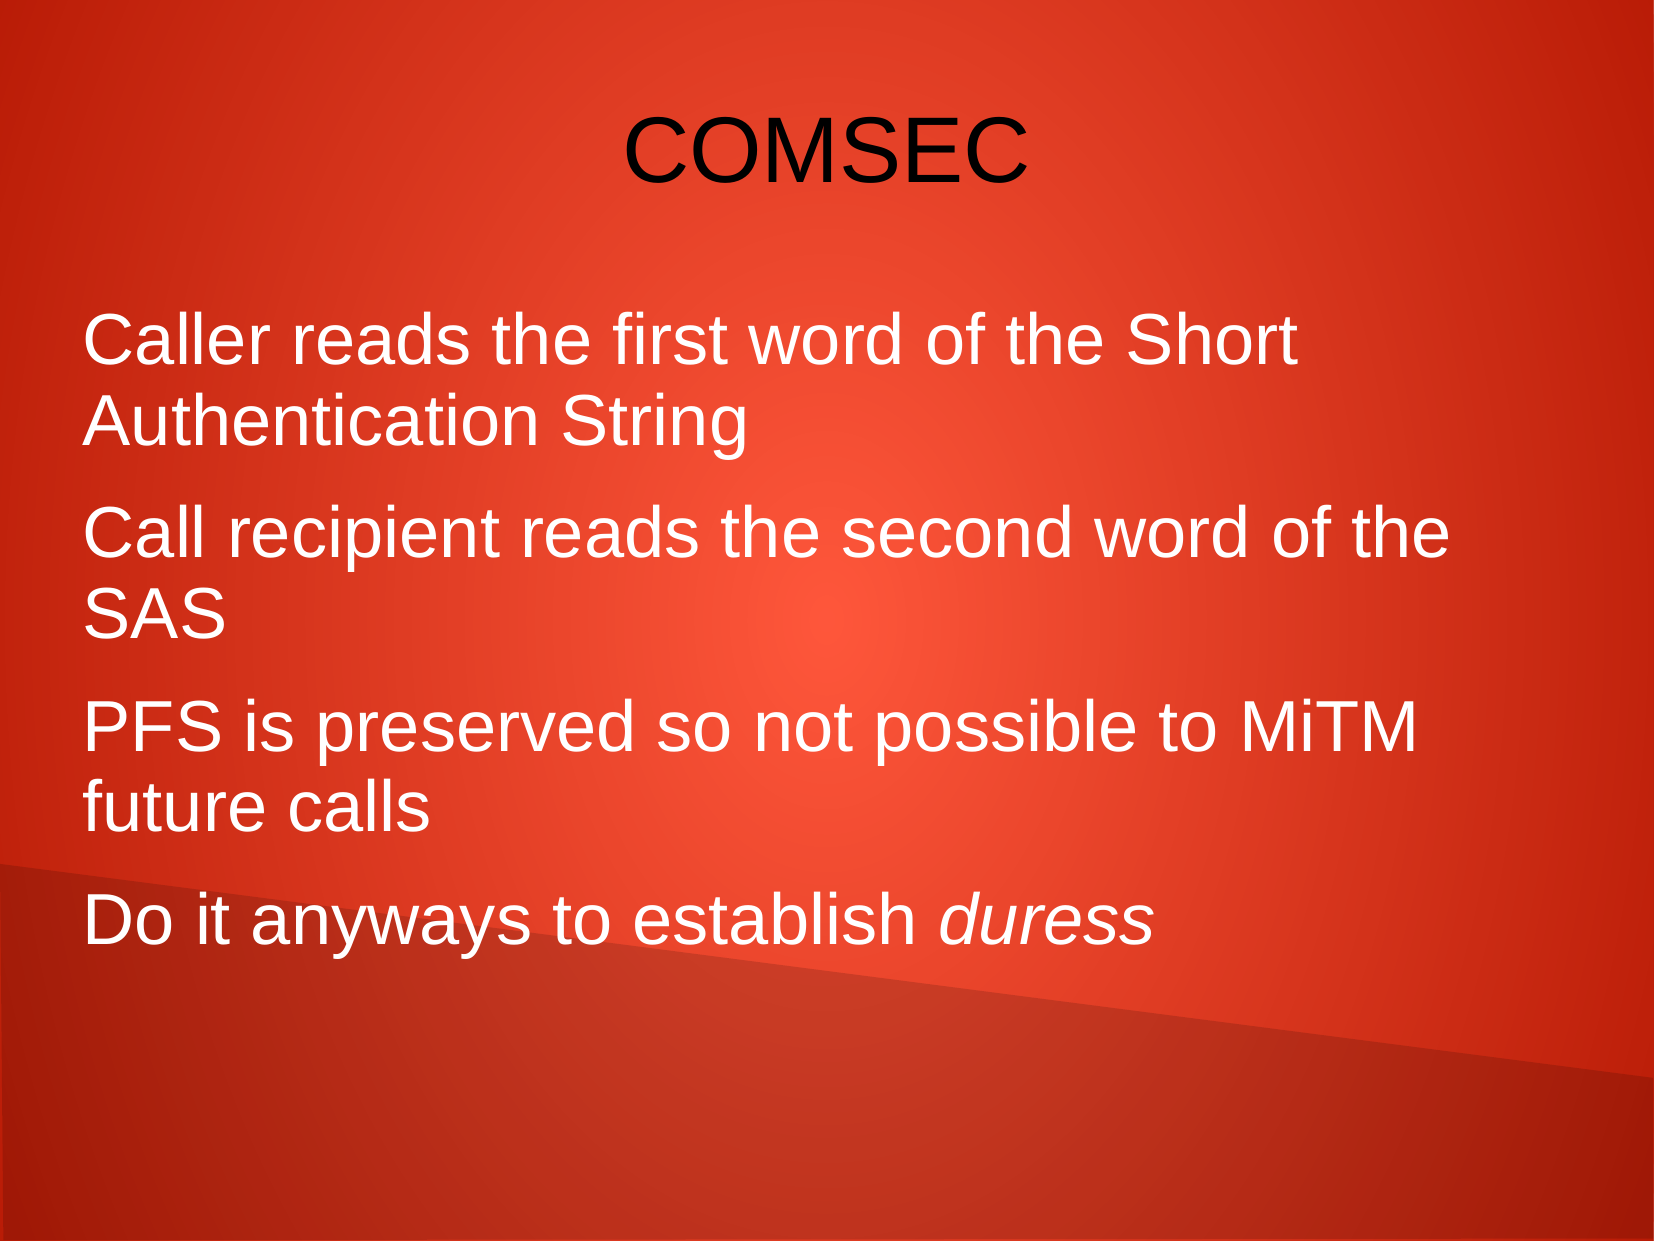

# COMSEC
Caller reads the first word of the Short Authentication String
Call recipient reads the second word of the SAS
PFS is preserved so not possible to MiTM future calls
Do it anyways to establish duress